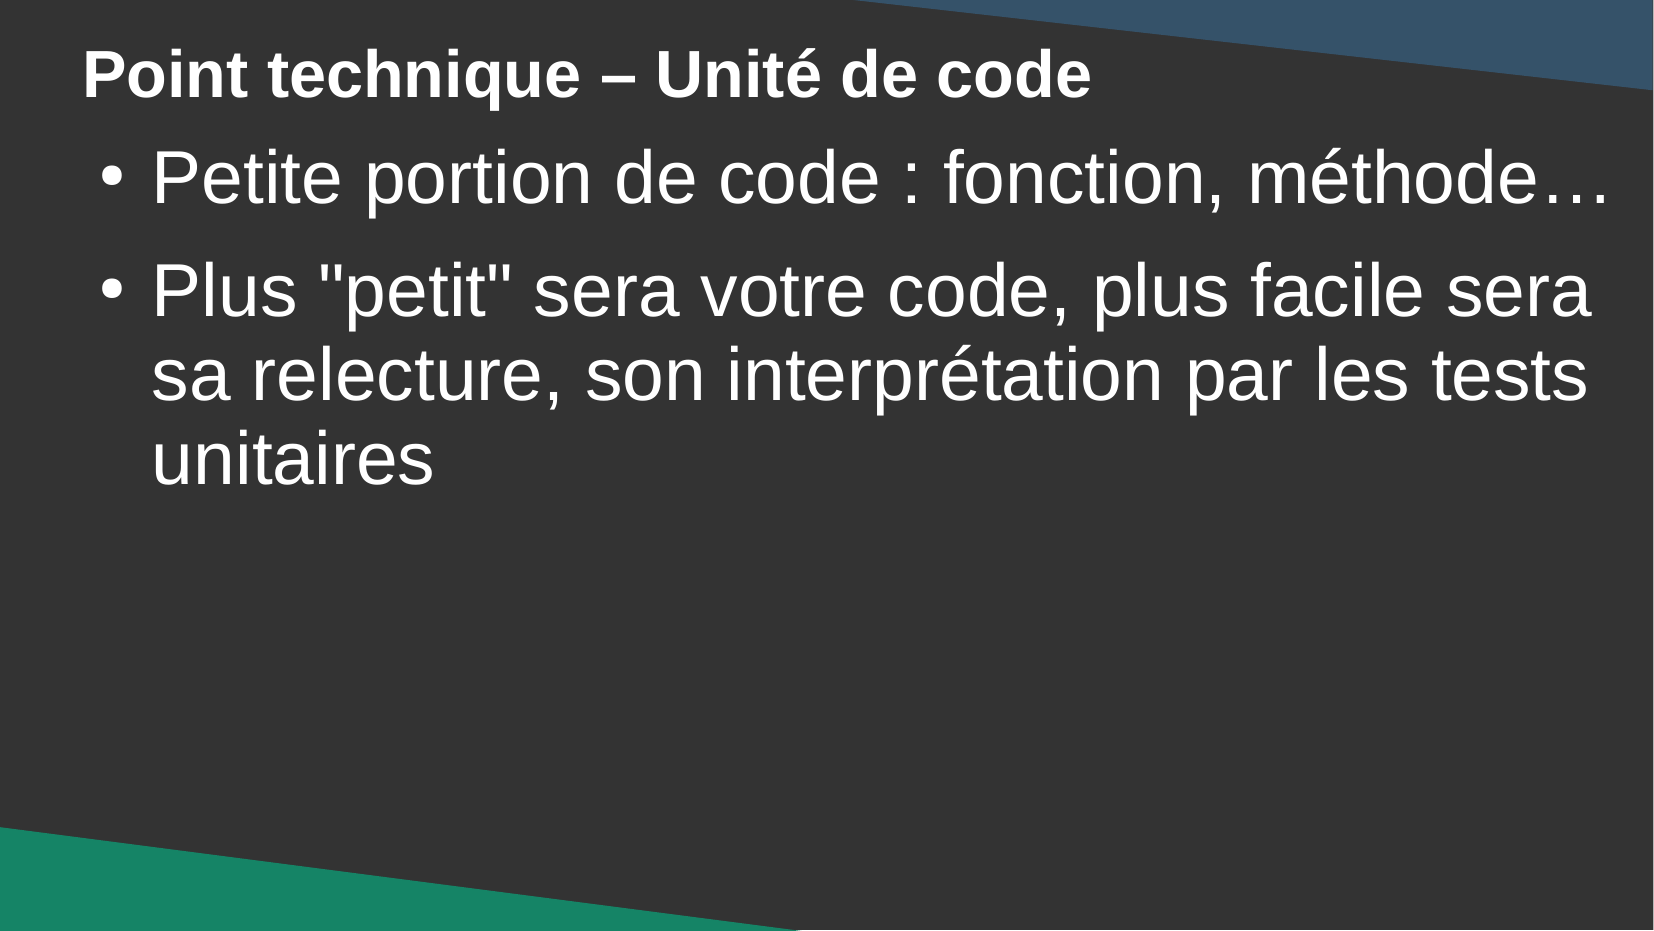

# Point technique – Unité de code
Petite portion de code : fonction, méthode…
Plus "petit" sera votre code, plus facile sera sa relecture, son interprétation par les tests unitaires